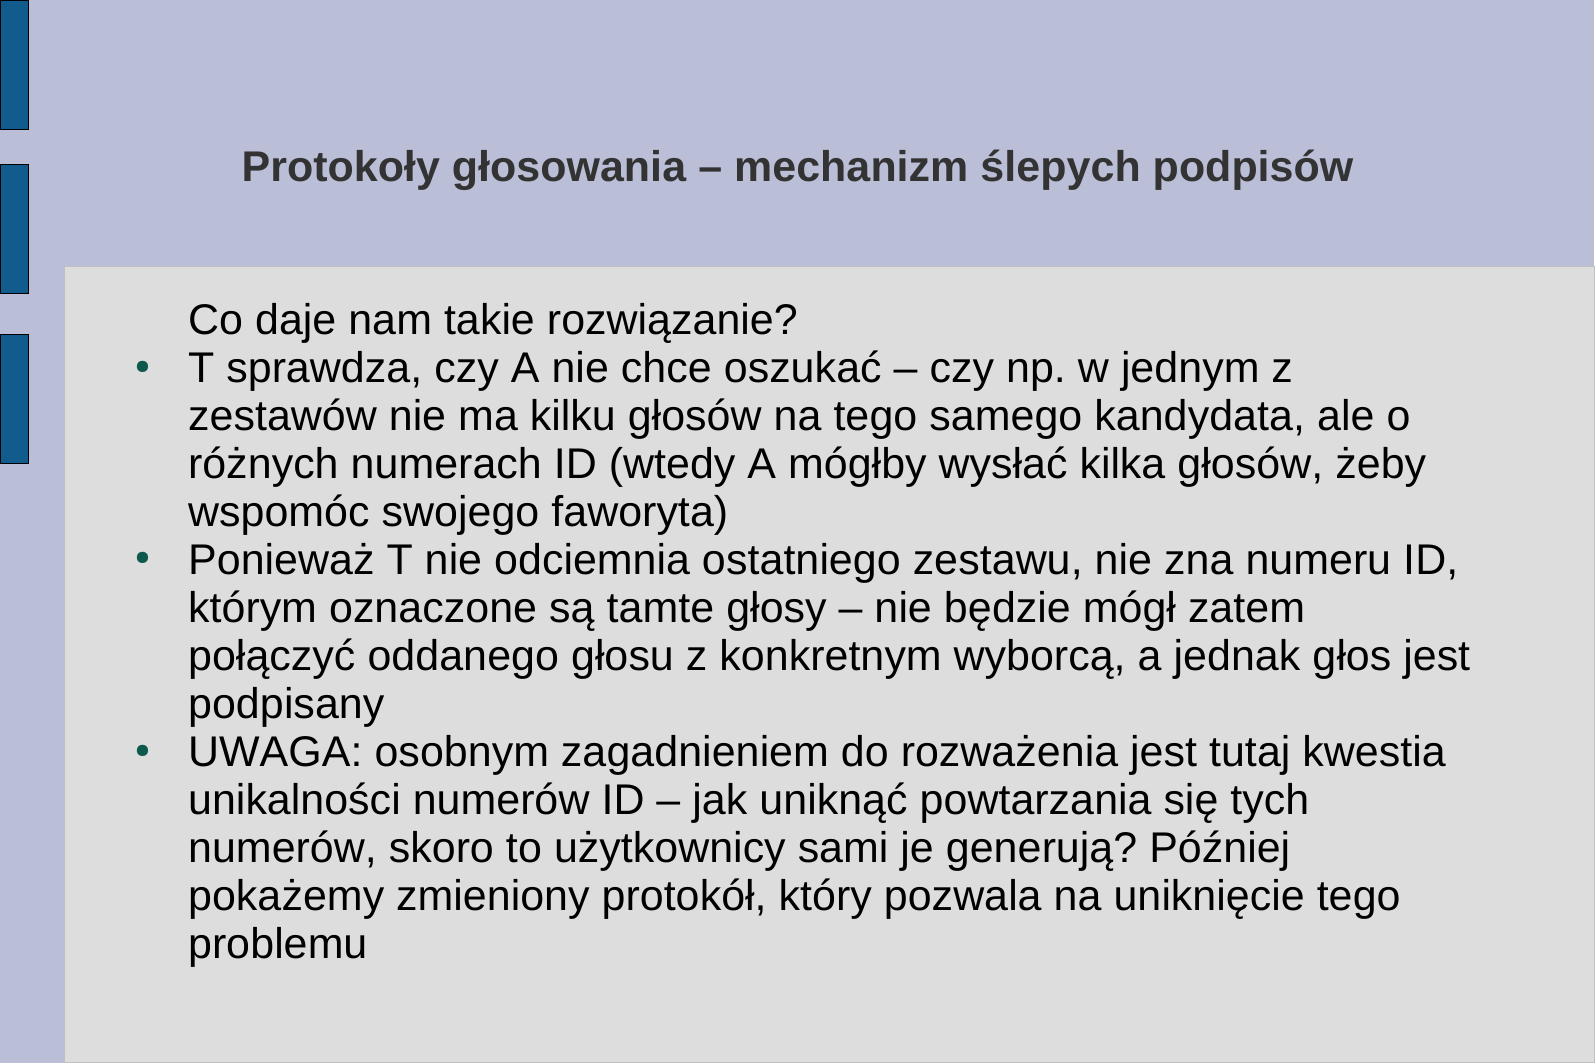

# Protokoły głosowania – mechanizm ślepych podpisów
Co daje nam takie rozwiązanie?
T sprawdza, czy A nie chce oszukać – czy np. w jednym z zestawów nie ma kilku głosów na tego samego kandydata, ale o różnych numerach ID (wtedy A mógłby wysłać kilka głosów, żeby wspomóc swojego faworyta)
Ponieważ T nie odciemnia ostatniego zestawu, nie zna numeru ID, którym oznaczone są tamte głosy – nie będzie mógł zatem połączyć oddanego głosu z konkretnym wyborcą, a jednak głos jest podpisany
UWAGA: osobnym zagadnieniem do rozważenia jest tutaj kwestia unikalności numerów ID – jak uniknąć powtarzania się tych numerów, skoro to użytkownicy sami je generują? Później pokażemy zmieniony protokół, który pozwala na uniknięcie tego problemu